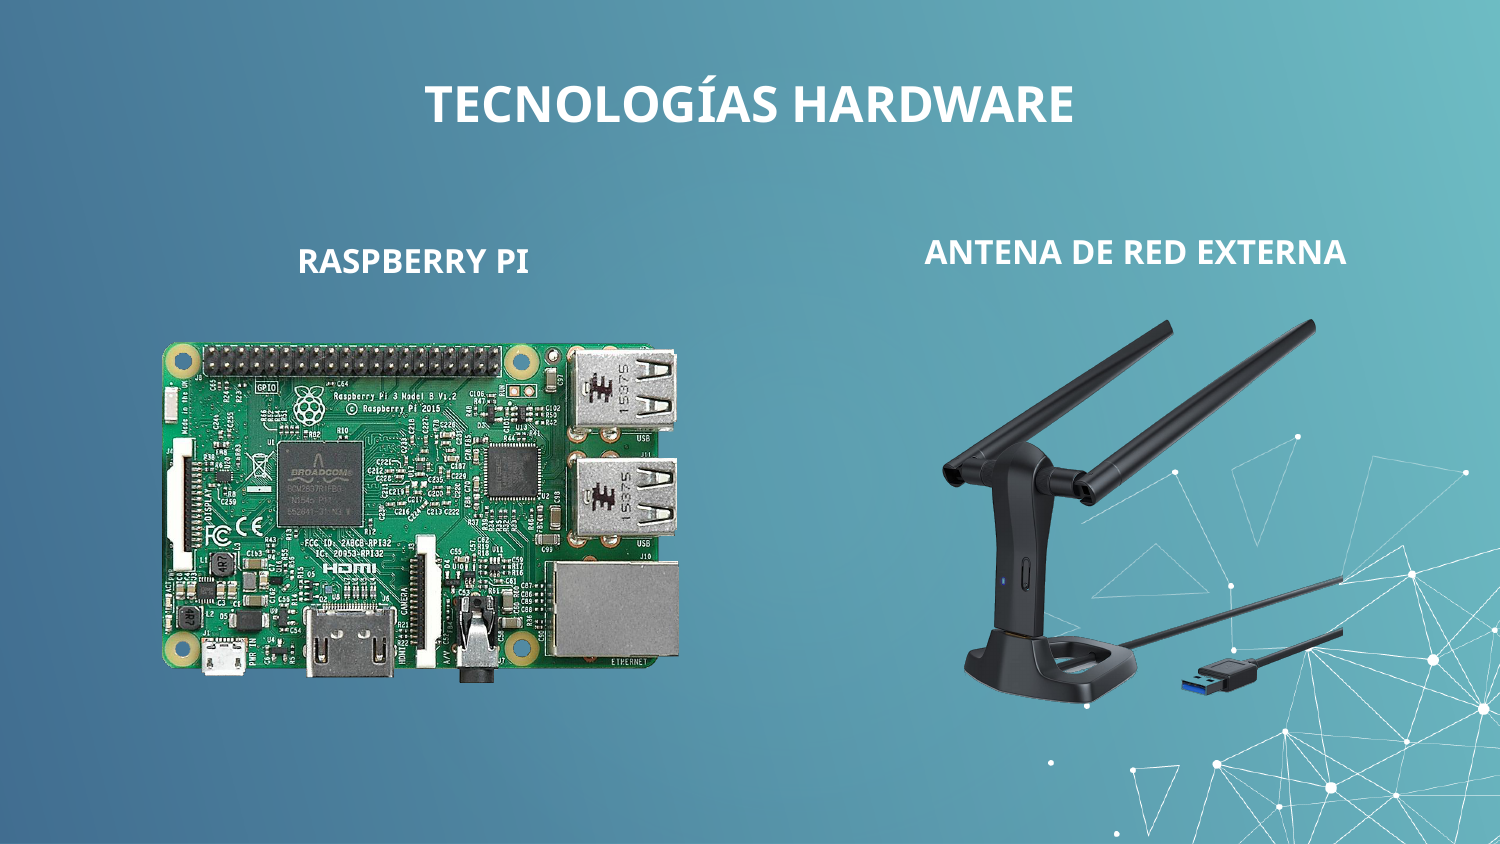

# TECNOLOGÍAS HARDWARE
ANTENA DE RED EXTERNA
RASPBERRY PI